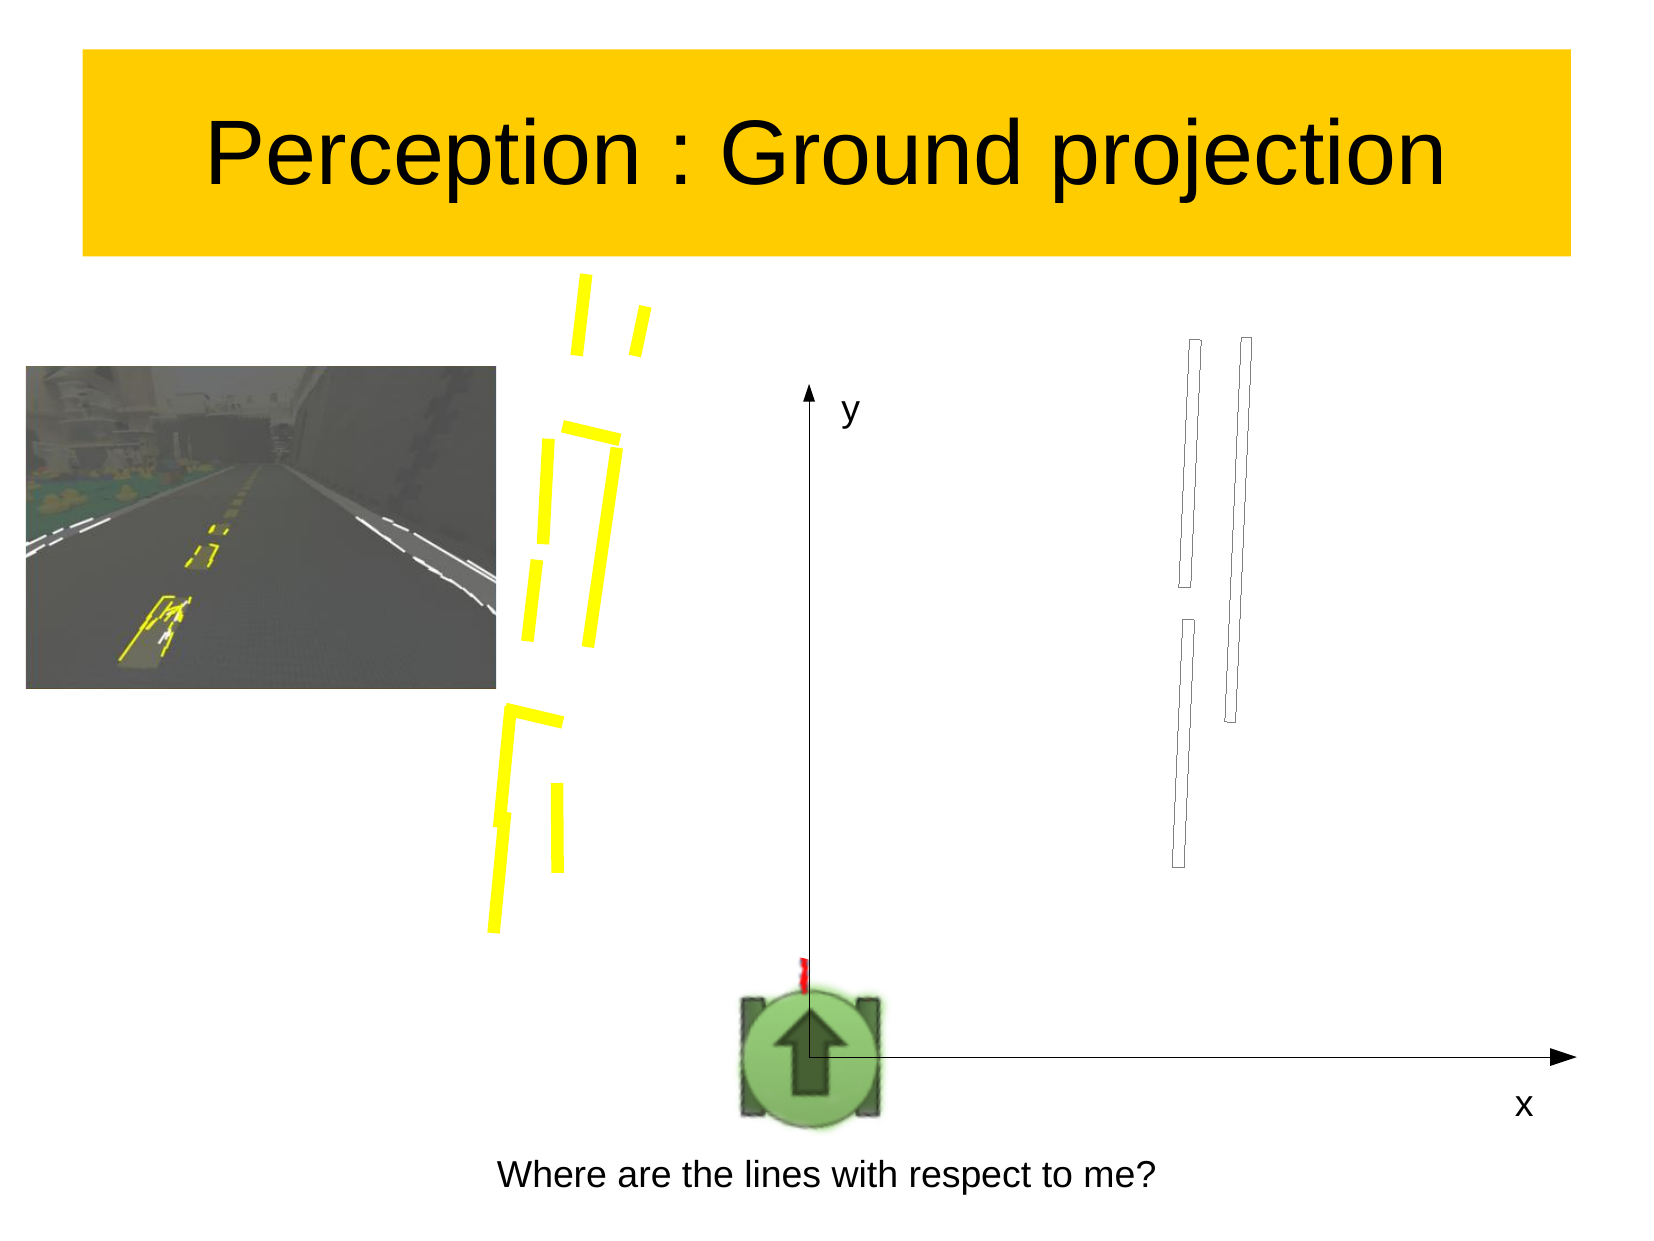

# Perception : Ground projection
y
x
Where are the lines with respect to me?